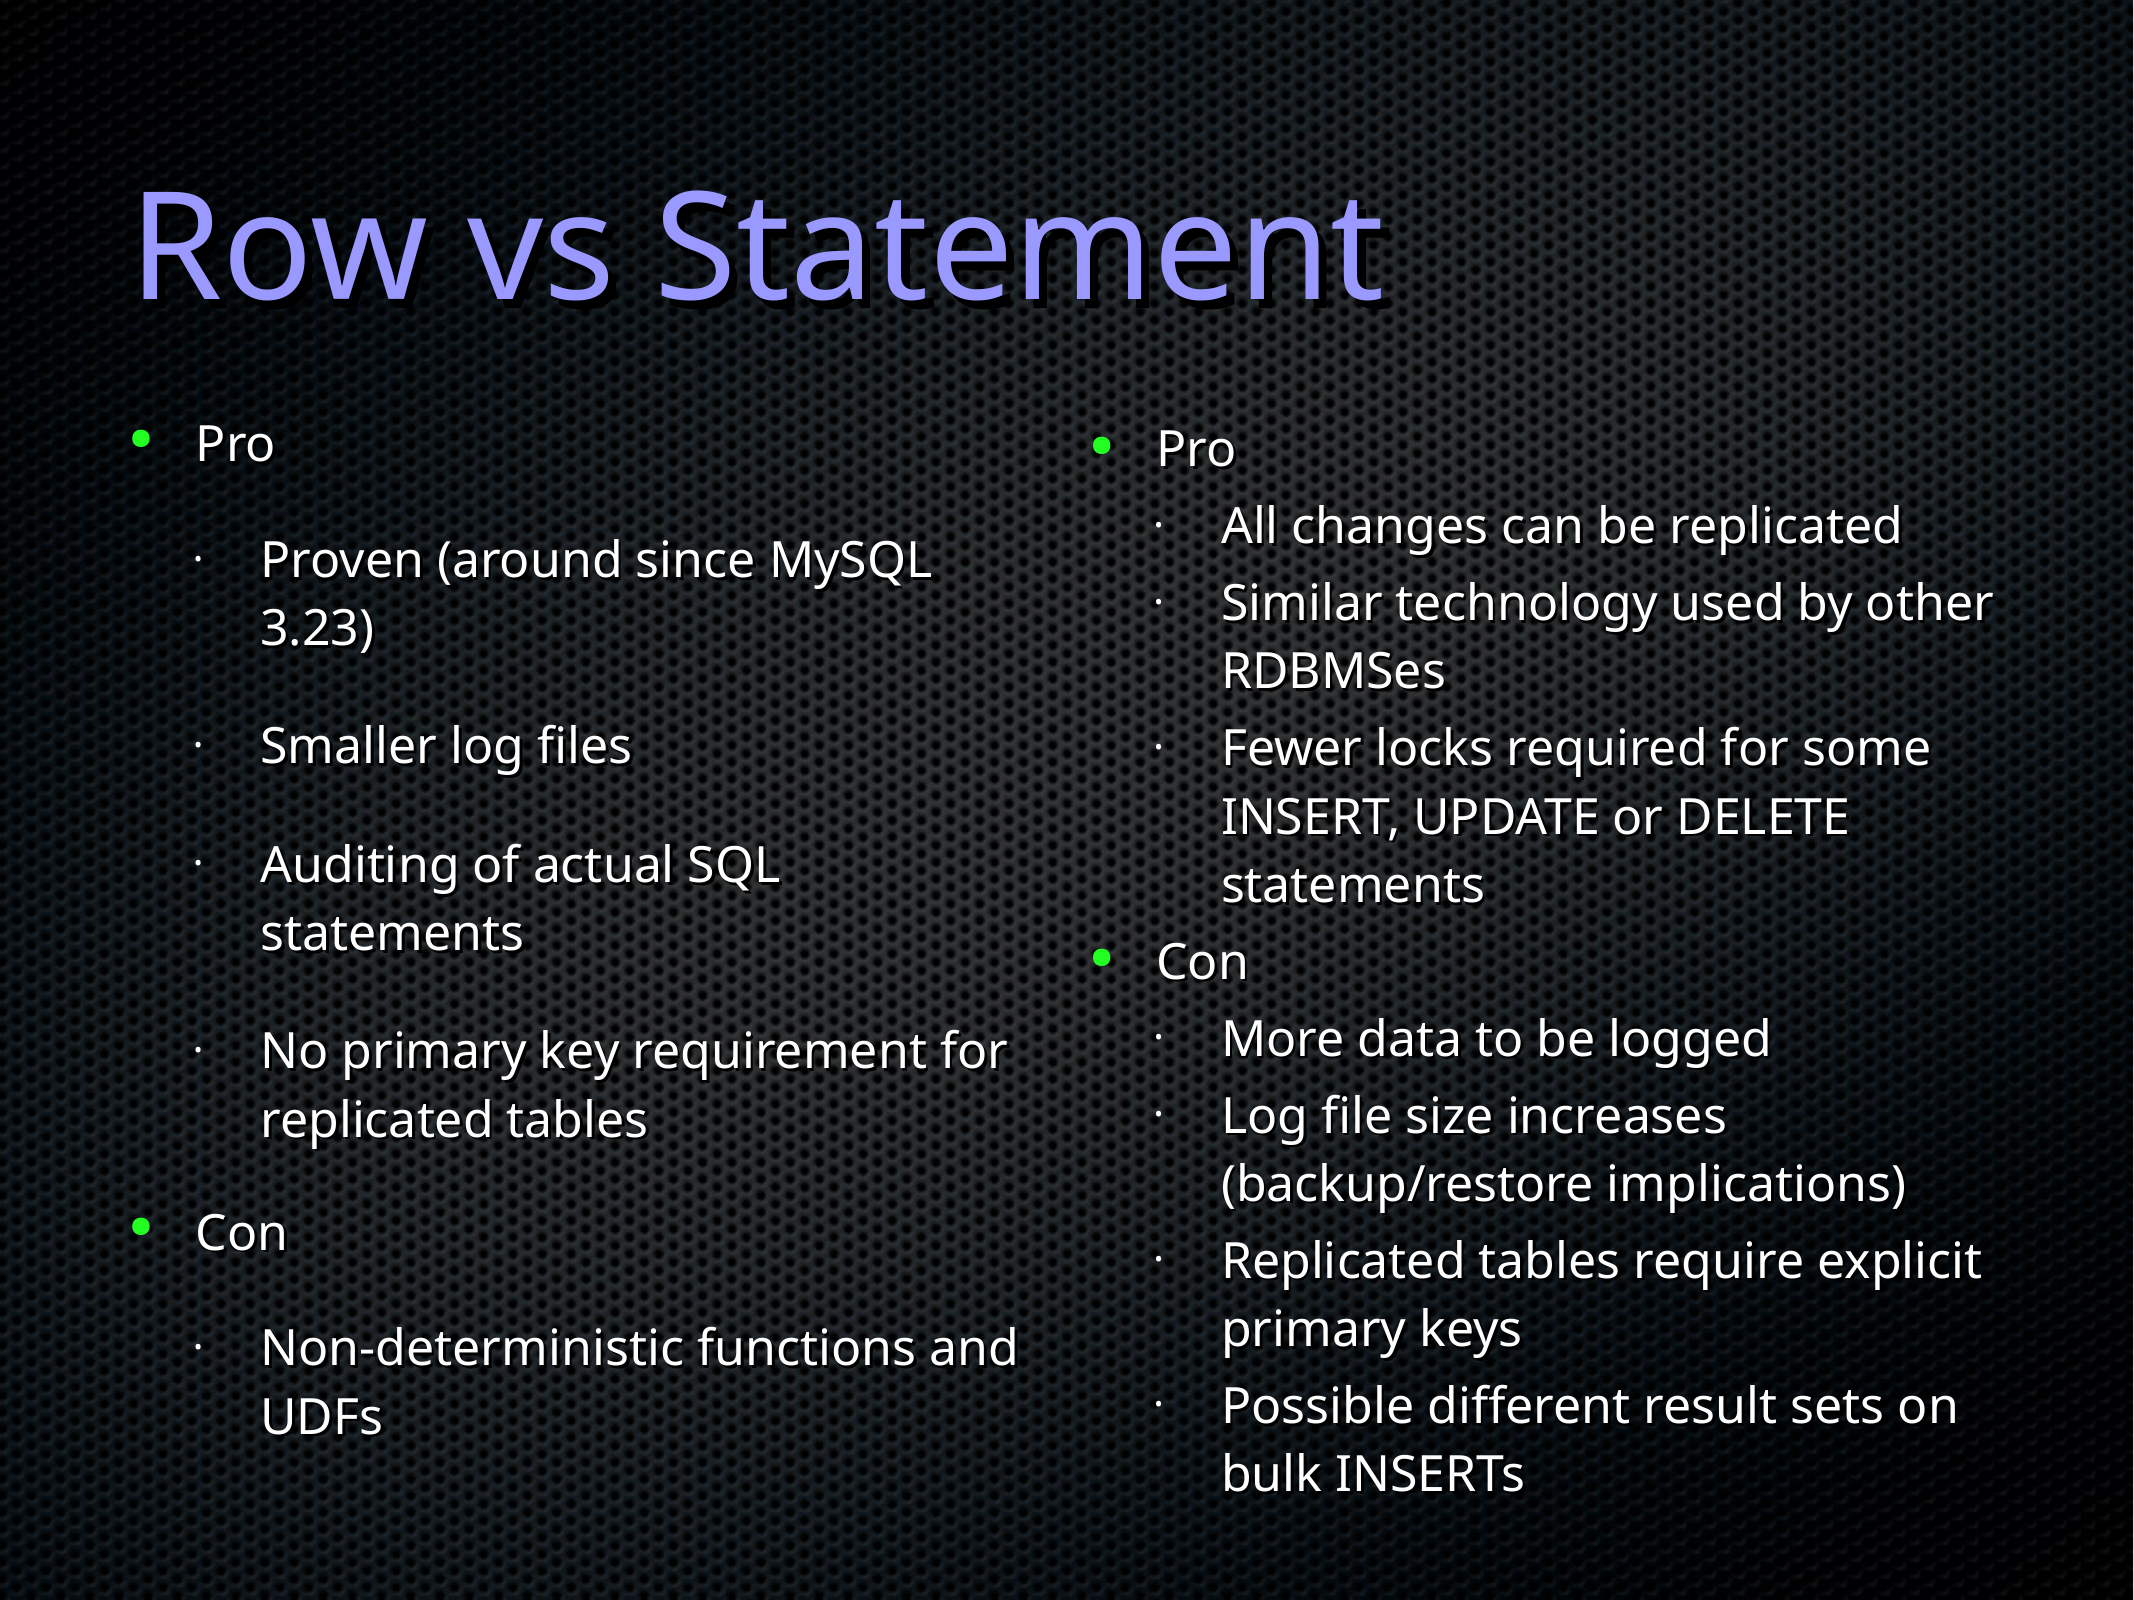

# Row vs Statement
Pro
Proven (around since MySQL 3.23)
Smaller log files
Auditing of actual SQL statements
No primary key requirement for replicated tables
Con
Non-deterministic functions and UDFs
Pro
All changes can be replicated
Similar technology used by other RDBMSes
Fewer locks required for some INSERT, UPDATE or DELETE statements
Con
More data to be logged
Log file size increases (backup/restore implications)
Replicated tables require explicit primary keys
Possible different result sets on bulk INSERTs